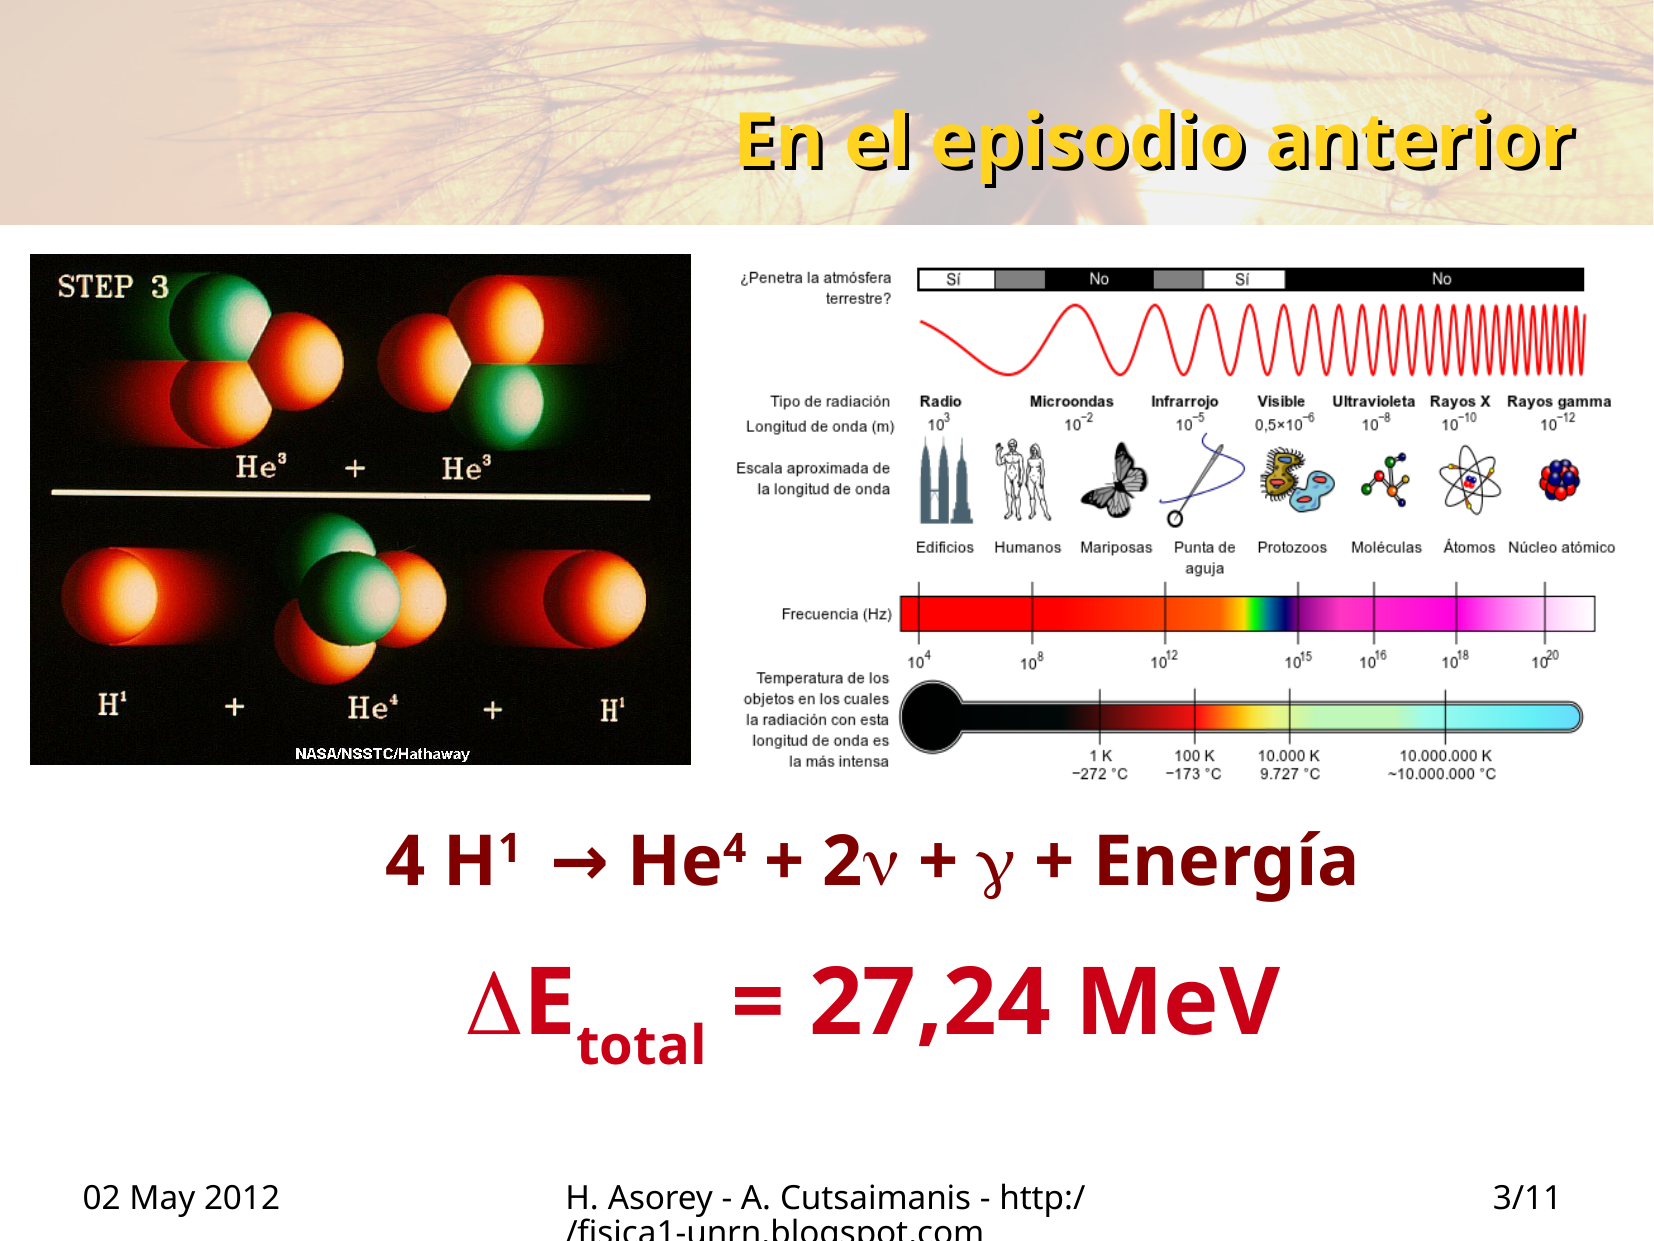

# En el episodio anterior
4 H1 → He4 + 2n + g + Energía
DEtotal = 27,24 MeV
02 May 2012
H. Asorey - A. Cutsaimanis - http://fisica1-unrn.blogspot.com
3